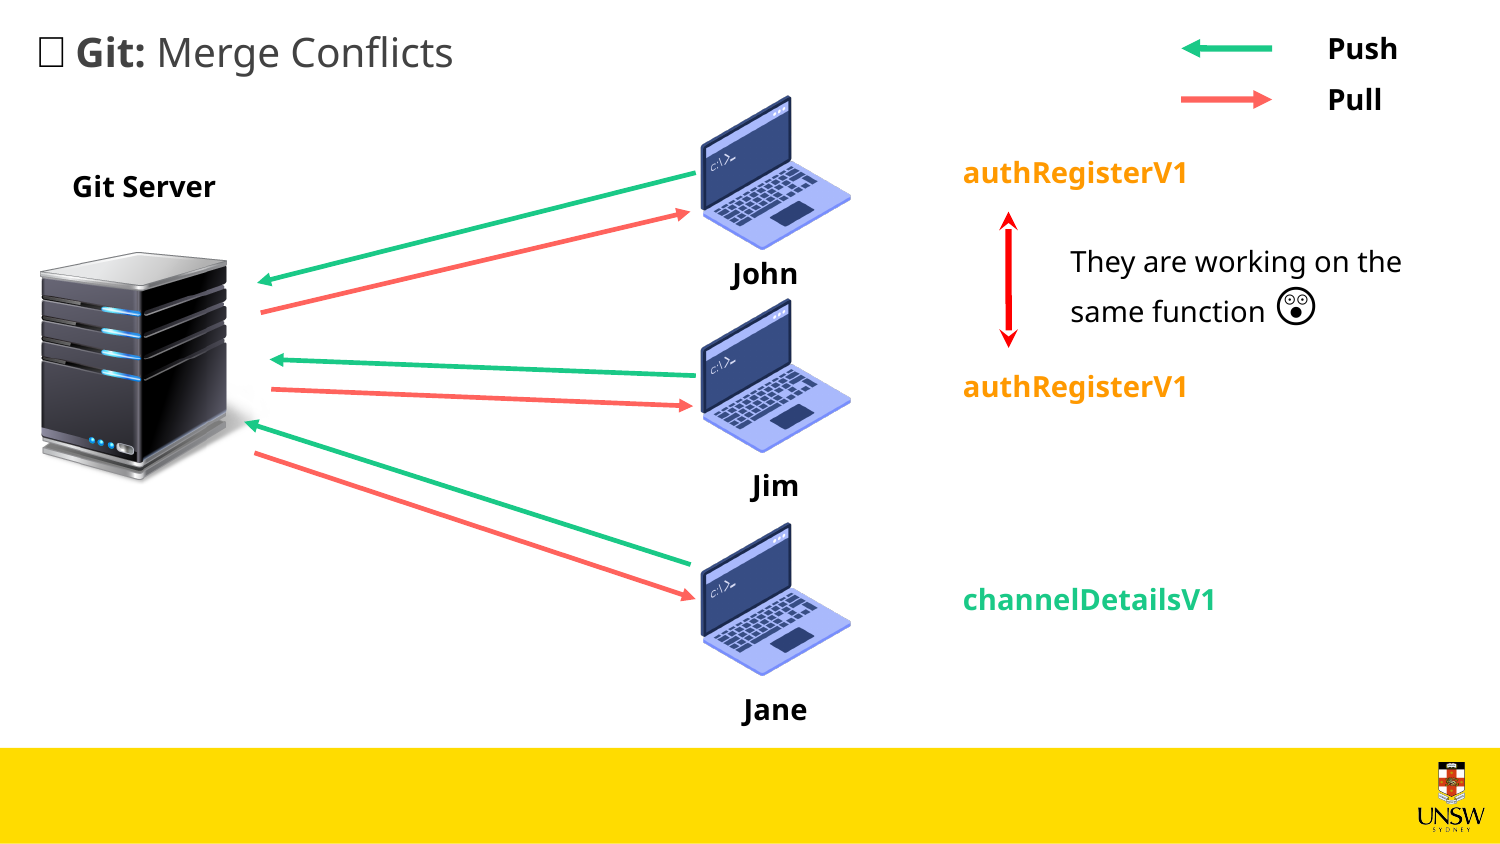

🌐 Git: Merge Conflicts
Push
Pull
authRegisterV1
Git Server
They are working on the same function 😲
John
authRegisterV1
Jim
channelDetailsV1
Jane